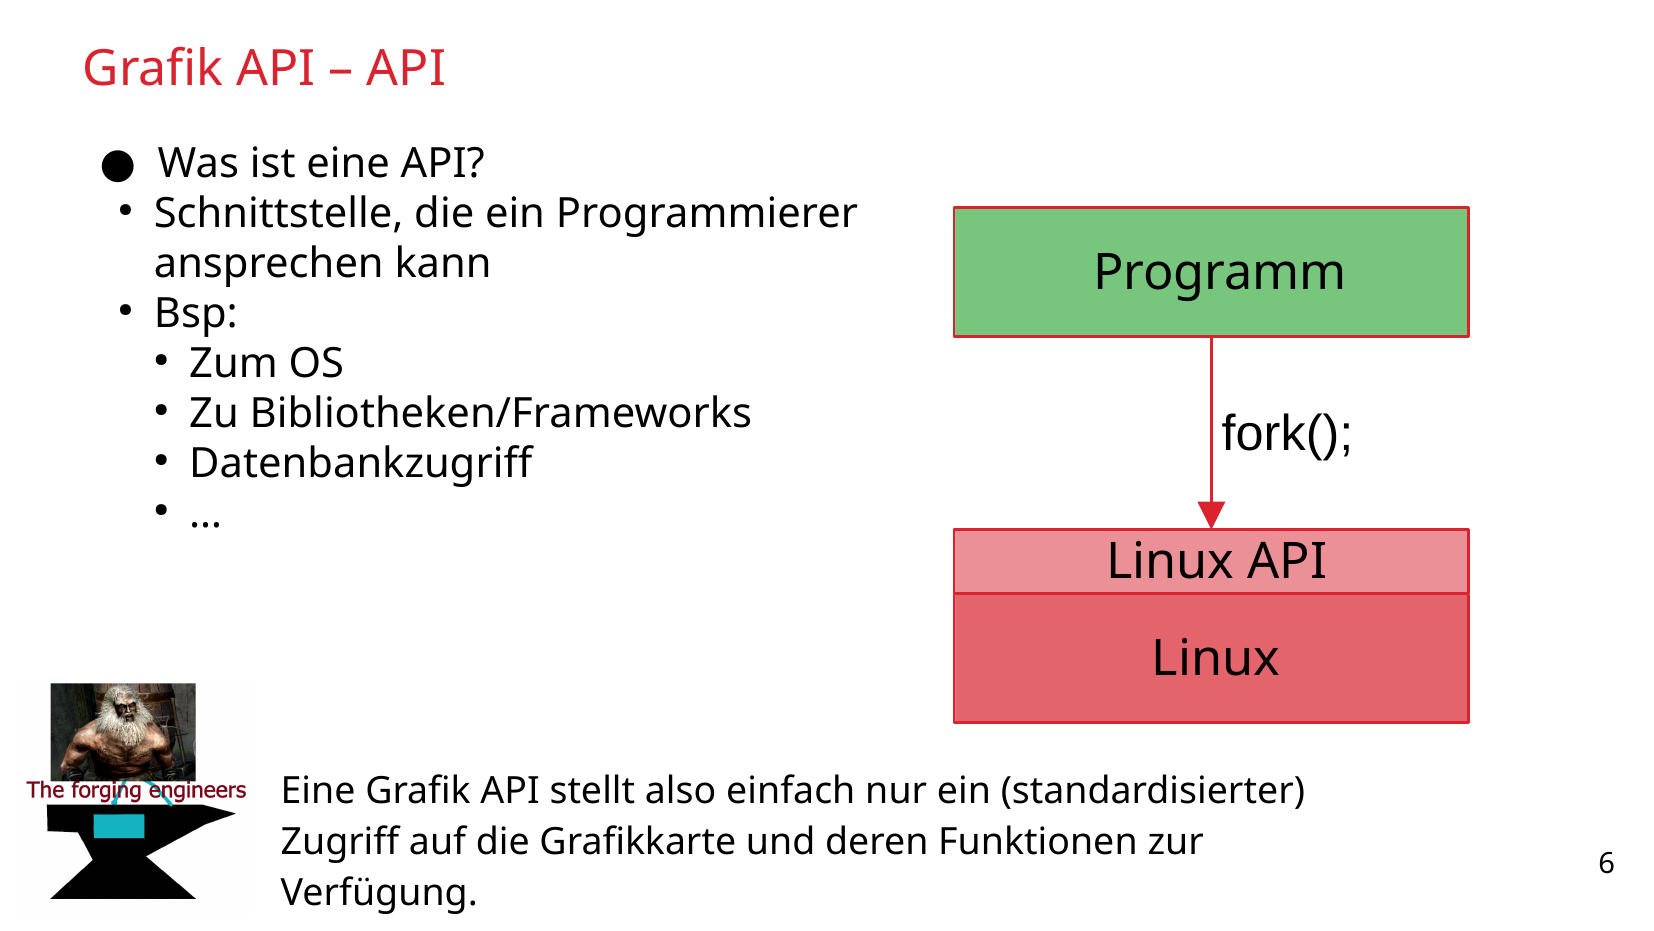

# Grafik API – API
Was ist eine API?
Schnittstelle, die ein Programmierer ansprechen kann
Bsp:
Zum OS
Zu Bibliotheken/Frameworks
Datenbankzugriff
…
Eine Grafik API stellt also einfach nur ein (standardisierter) Zugriff auf die Grafikkarte und deren Funktionen zur Verfügung.